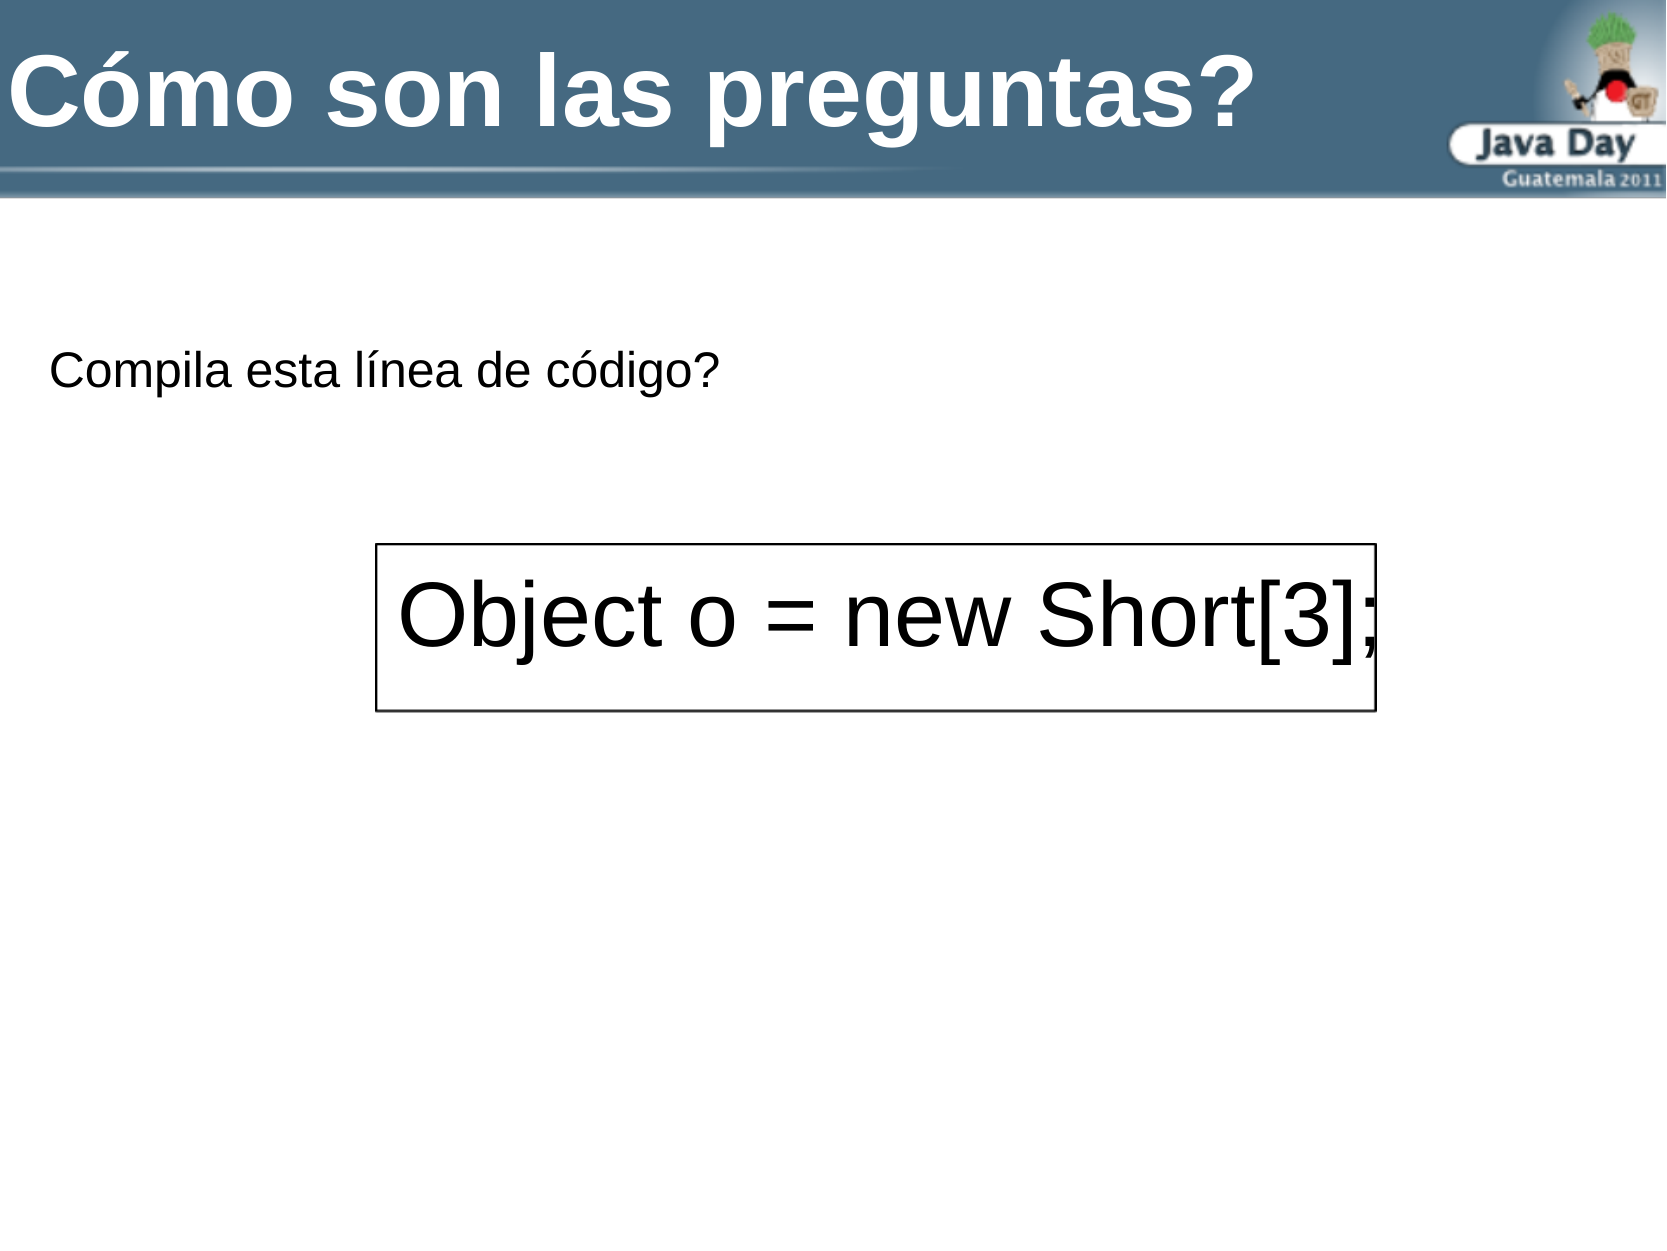

Cómo son las preguntas?
Compila esta línea de código?
Object o = new Short[3];